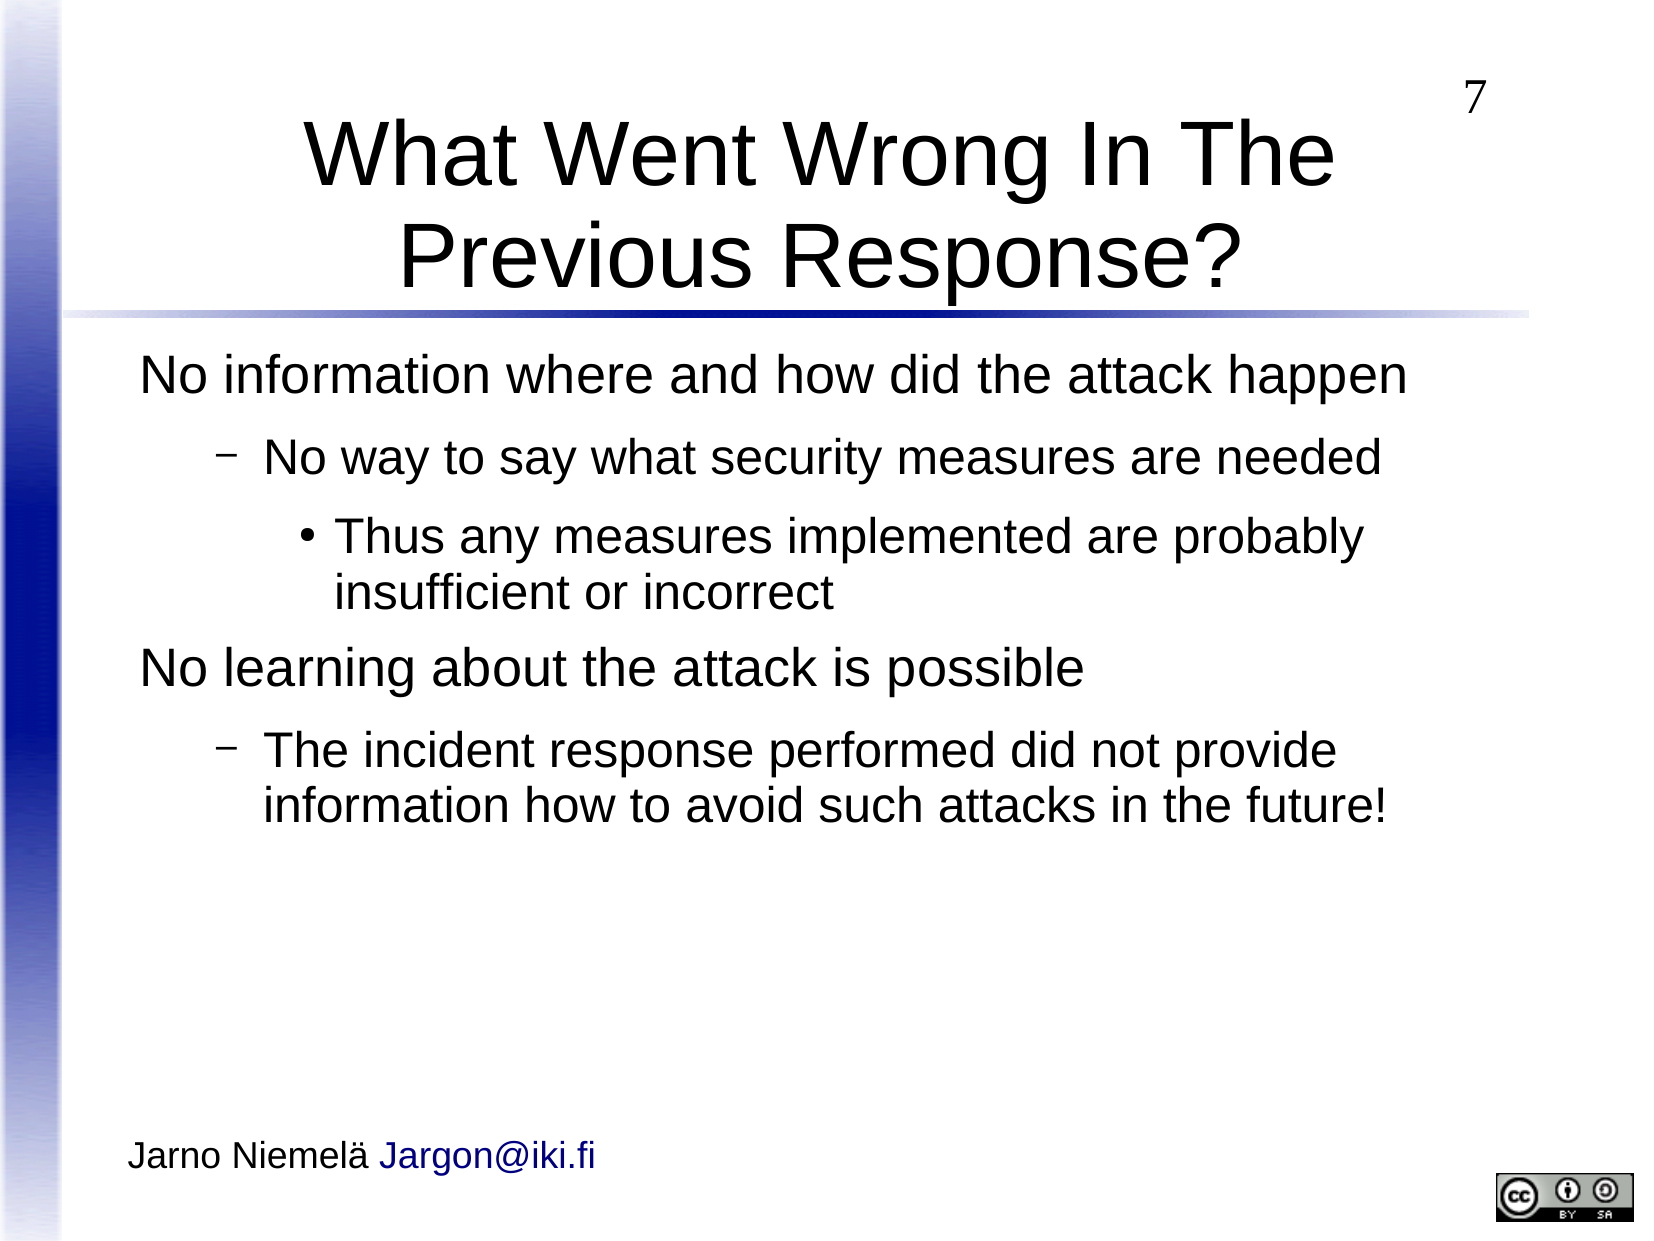

# What Went Wrong In The Previous Response?
No information where and how did the attack happen
No way to say what security measures are needed
Thus any measures implemented are probably insufficient or incorrect
No learning about the attack is possible
The incident response performed did not provide information how to avoid such attacks in the future!